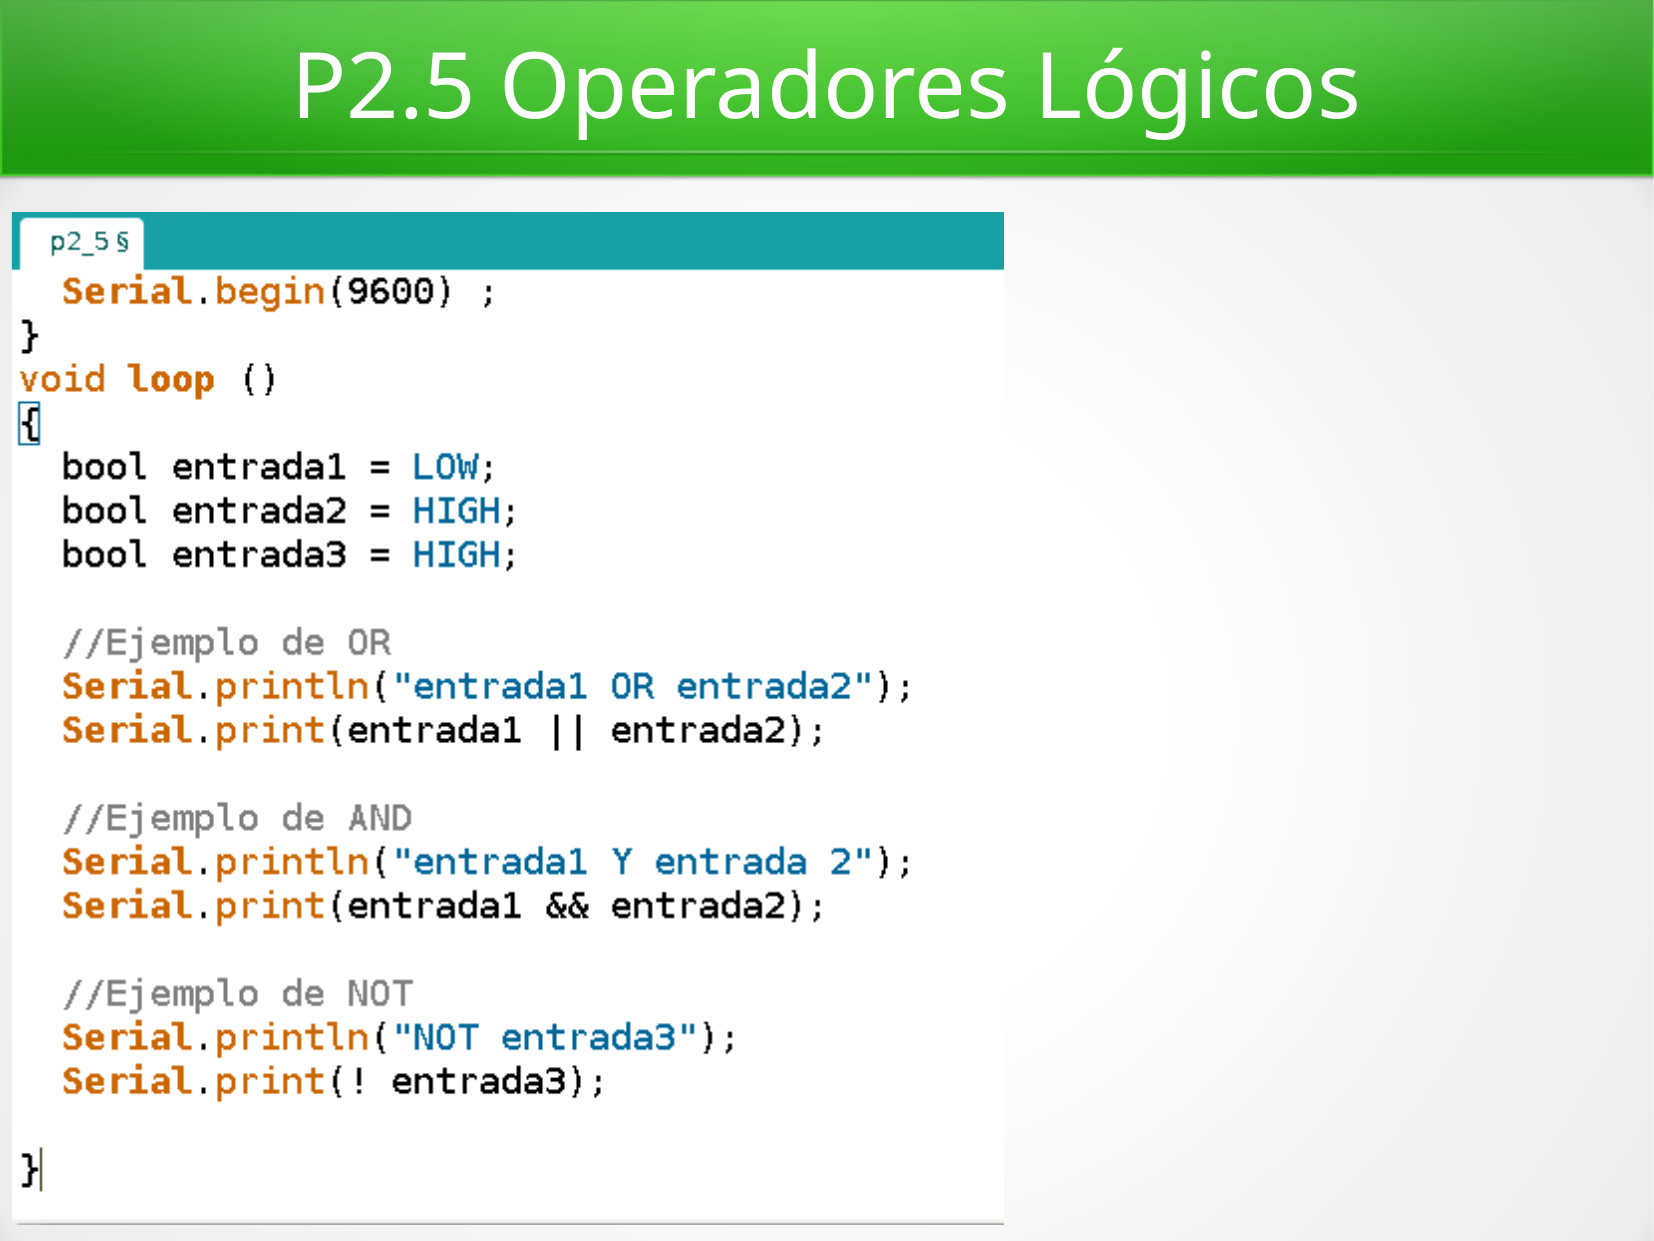

# P2.5 Operadores Lógicos
! (No)
&& (Y)
|| (O)